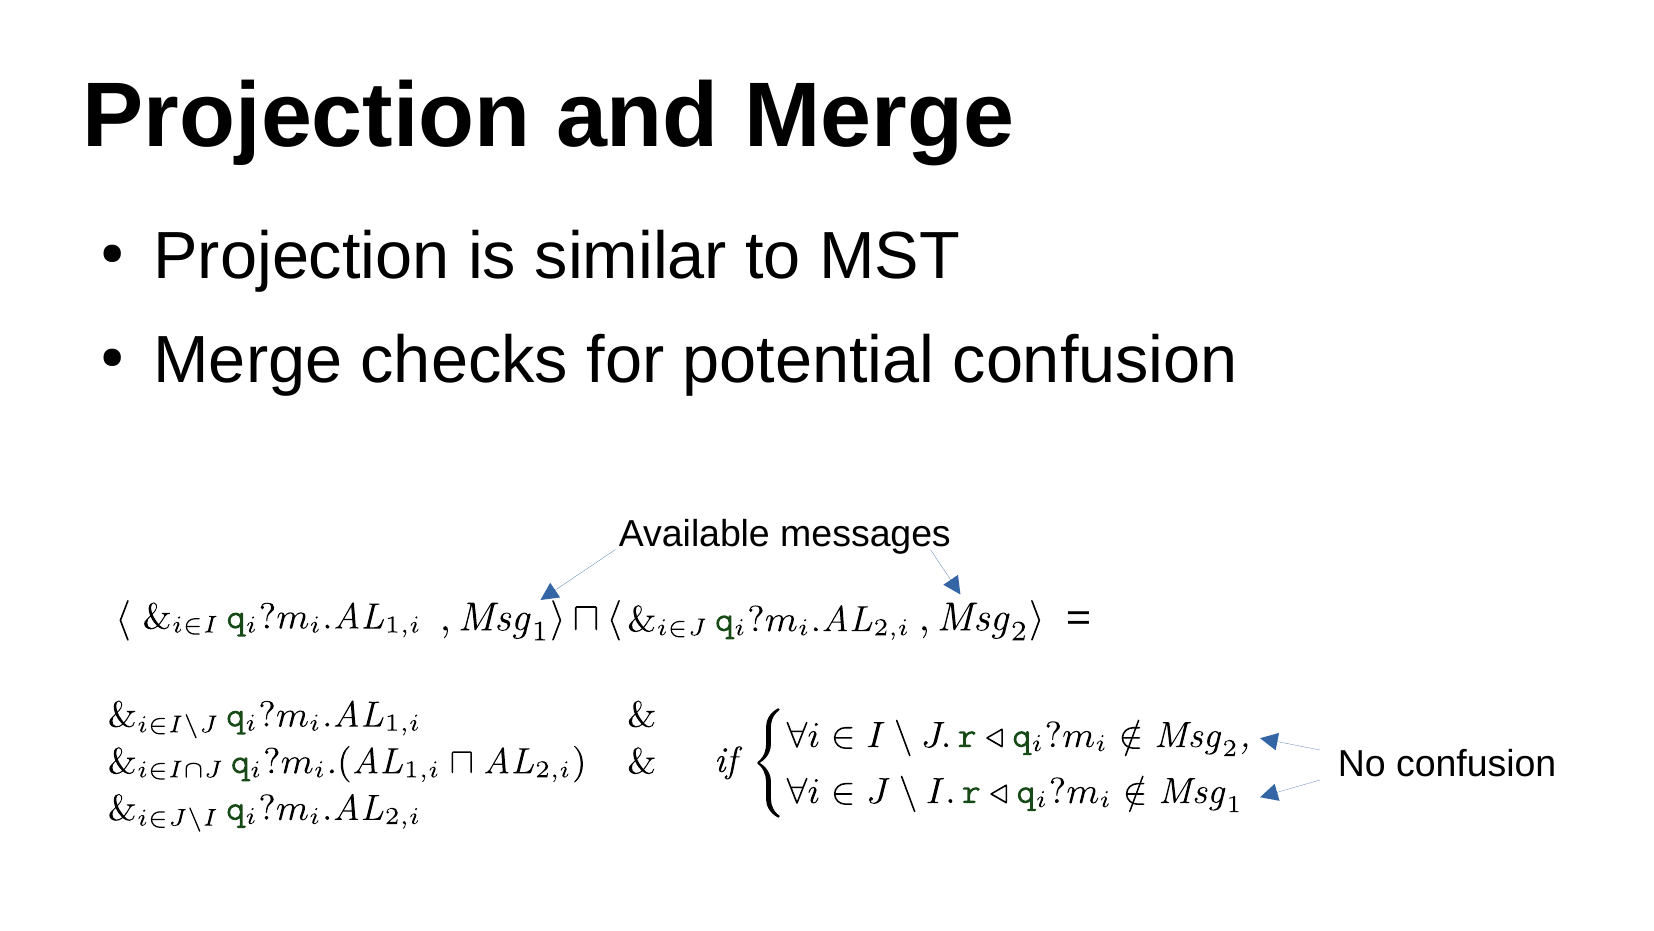

# Projection and Merge
Projection is similar to MST
Merge checks for potential confusion
Available messages
No confusion